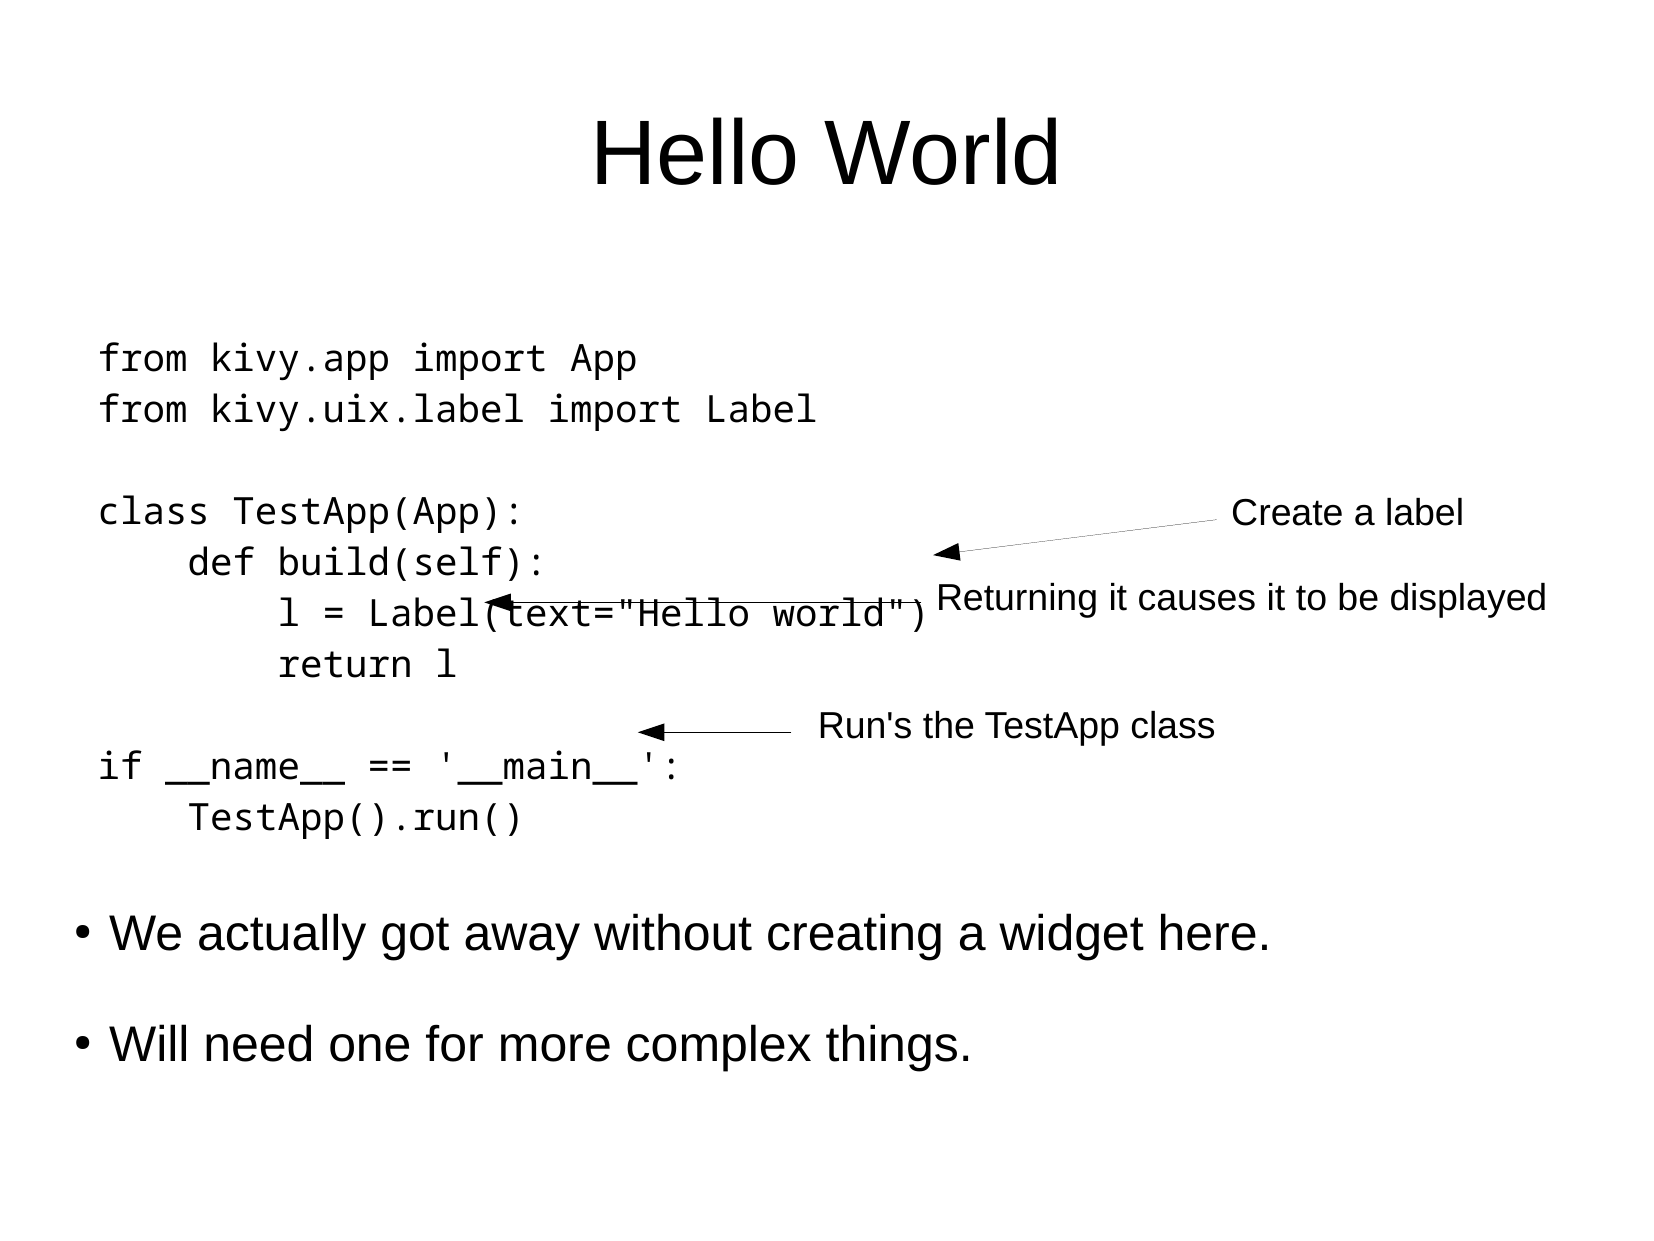

# Hello World
from kivy.app import App
from kivy.uix.label import Label
class TestApp(App):
 def build(self):
 l = Label(text="Hello world")
 return l
if __name__ == '__main__':
 TestApp().run()
Create a label
Returning it causes it to be displayed
Run's the TestApp class
We actually got away without creating a widget here.
Will need one for more complex things.